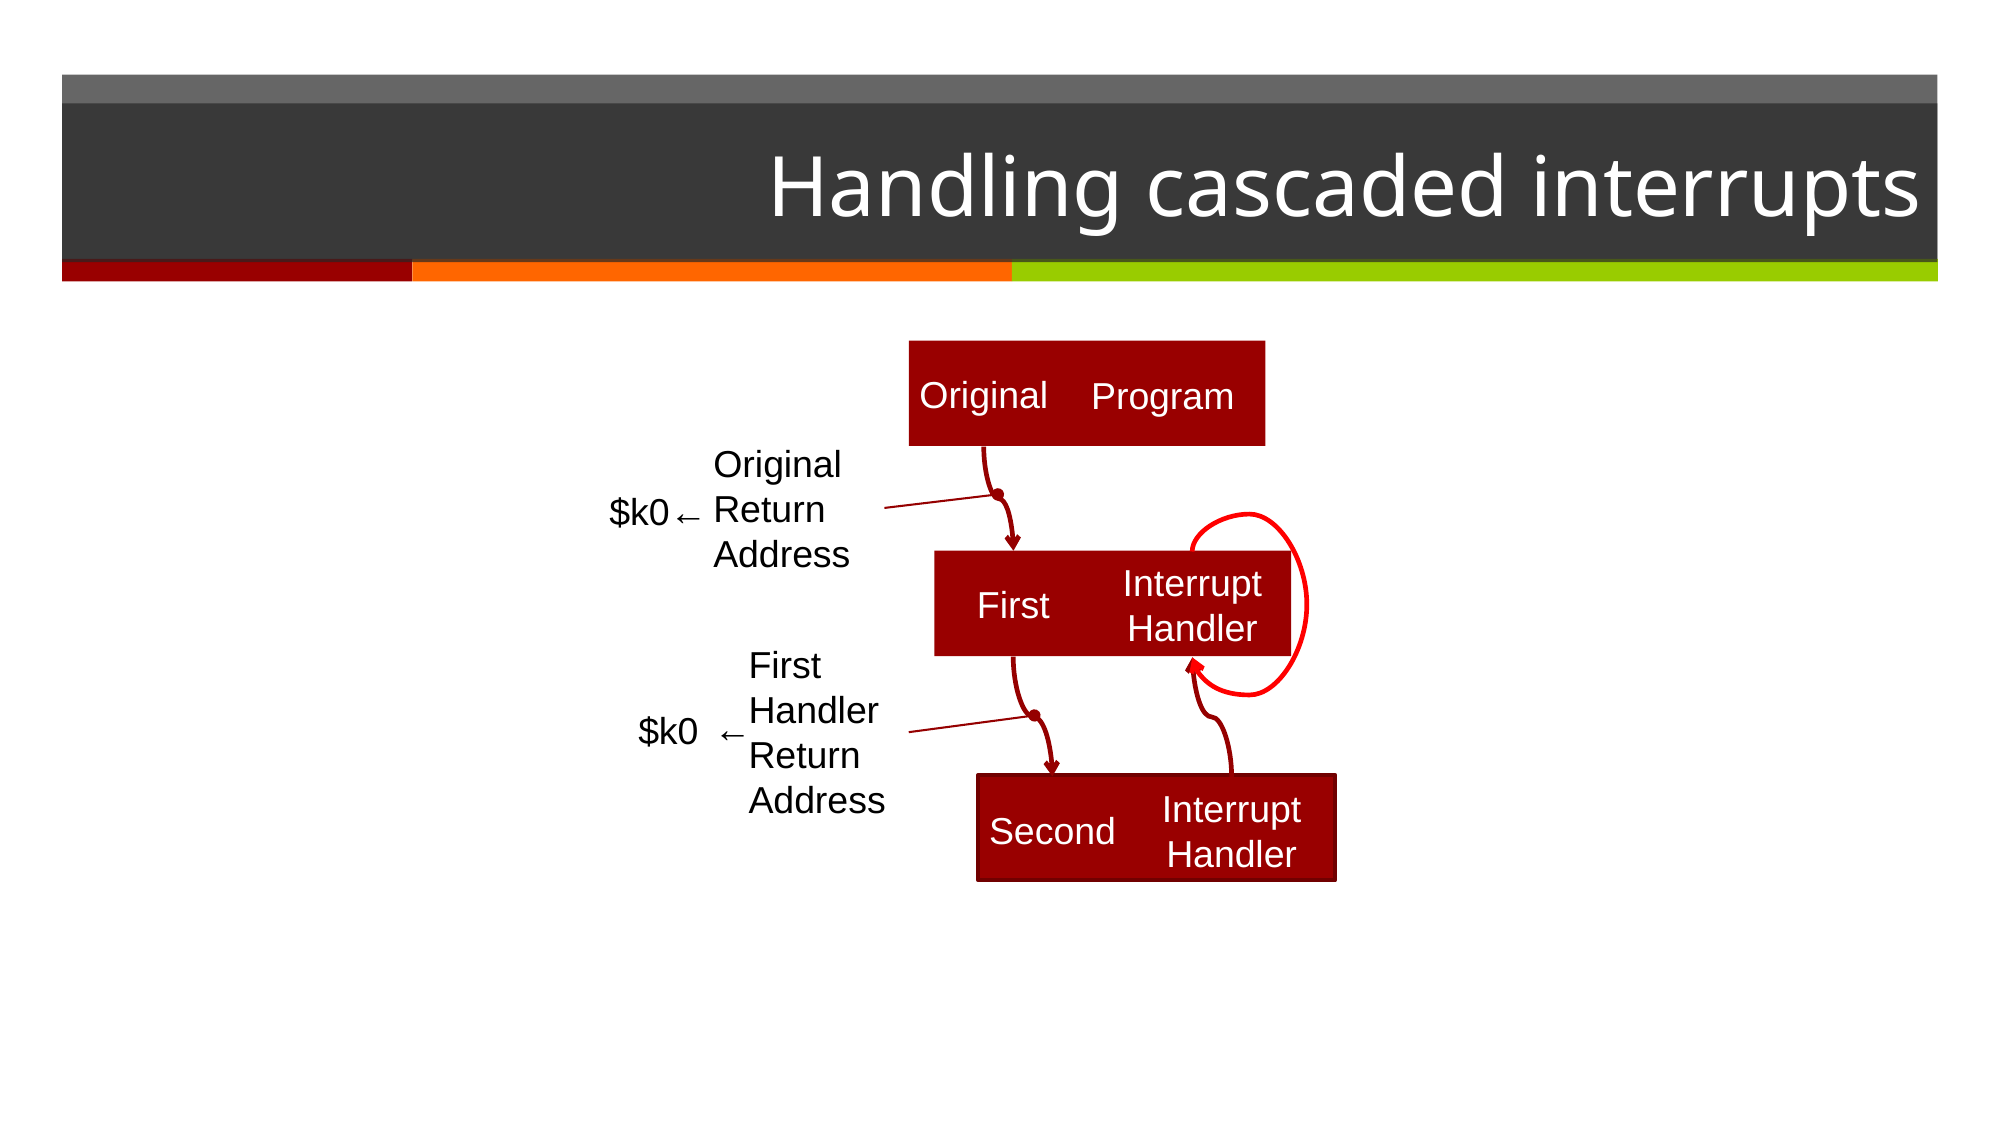

# Handling cascaded interrupts
Original
Program
Original
Return
Address
$k0←
First
Interrupt
Handler
First
Handler
Return
Address
$k0
←
Second
Interrupt
Handler